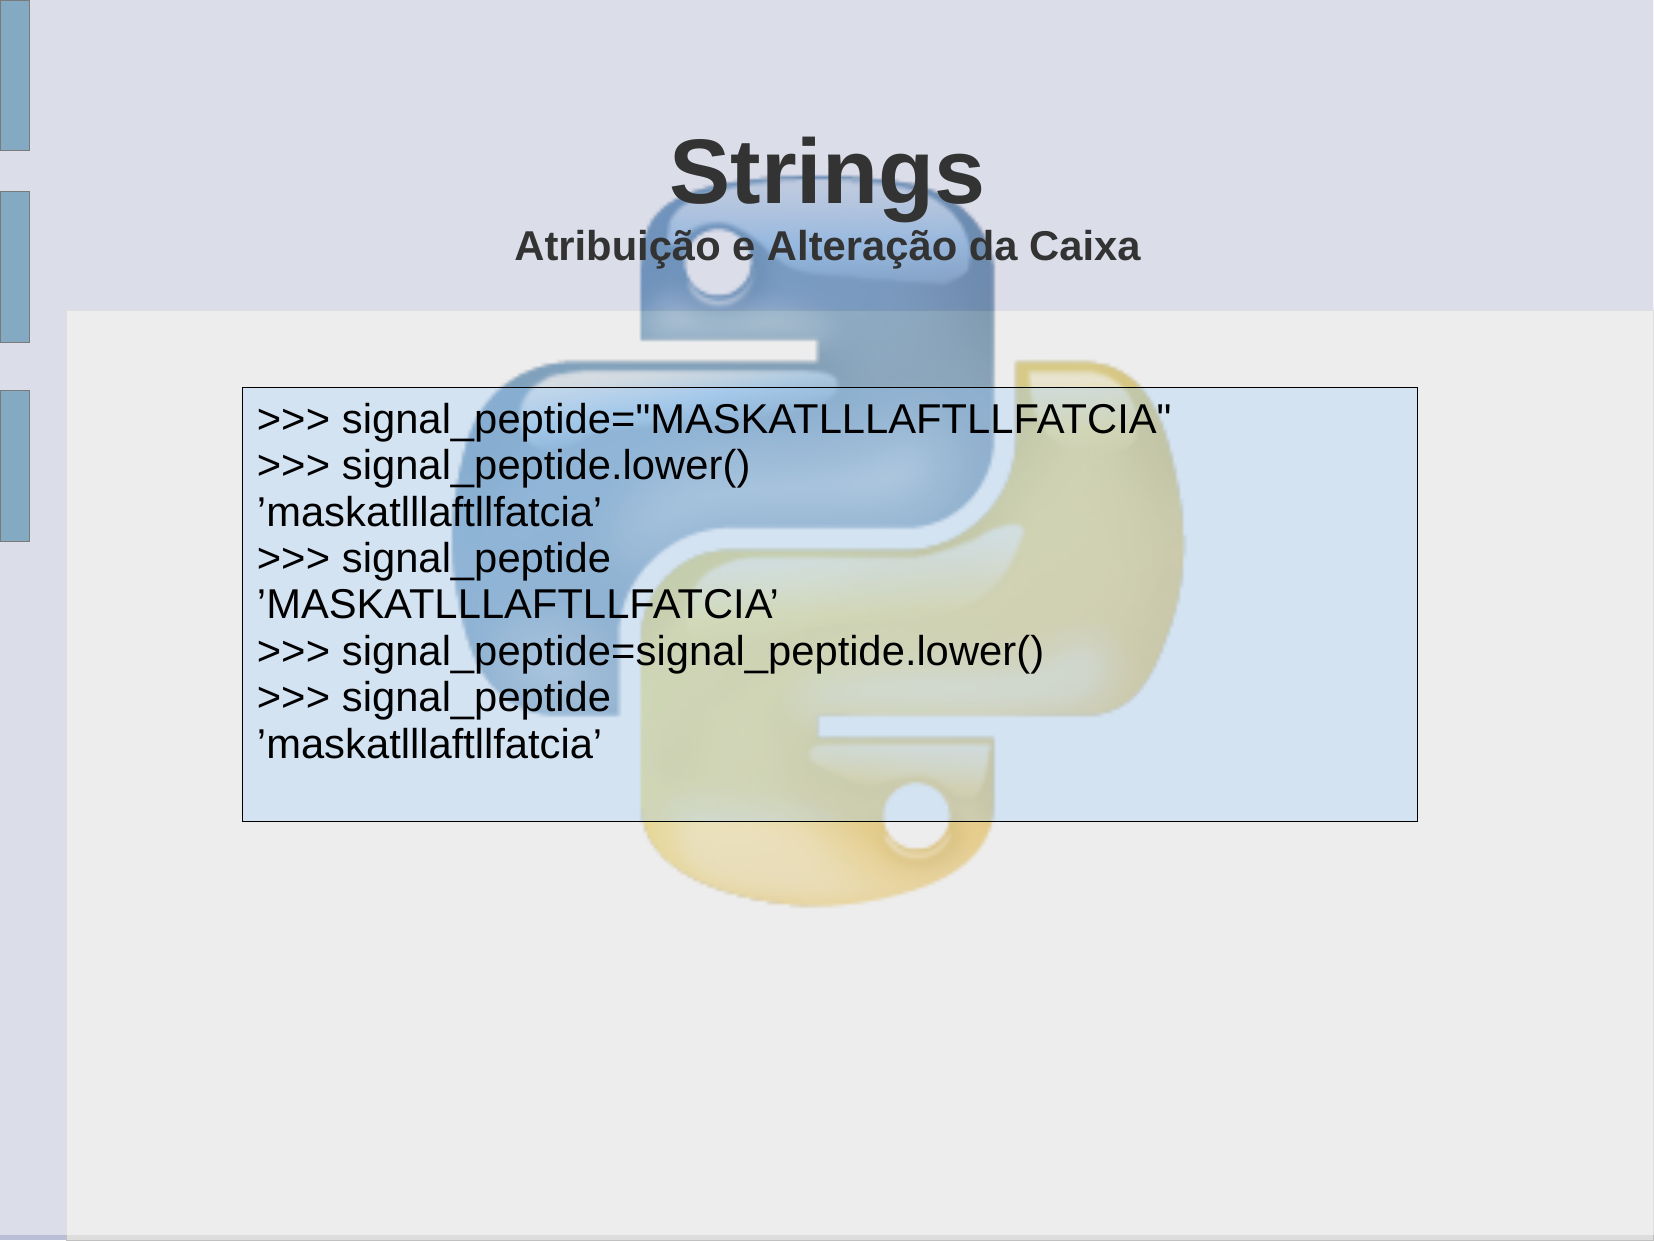

# Strings Atribuição e Alteração da Caixa
>>> signal_peptide="MASKATLLLAFTLLFATCIA"
>>> signal_peptide.lower()
’maskatlllaftllfatcia’
>>> signal_peptide
’MASKATLLLAFTLLFATCIA’
>>> signal_peptide=signal_peptide.lower()
>>> signal_peptide
’maskatlllaftllfatcia’